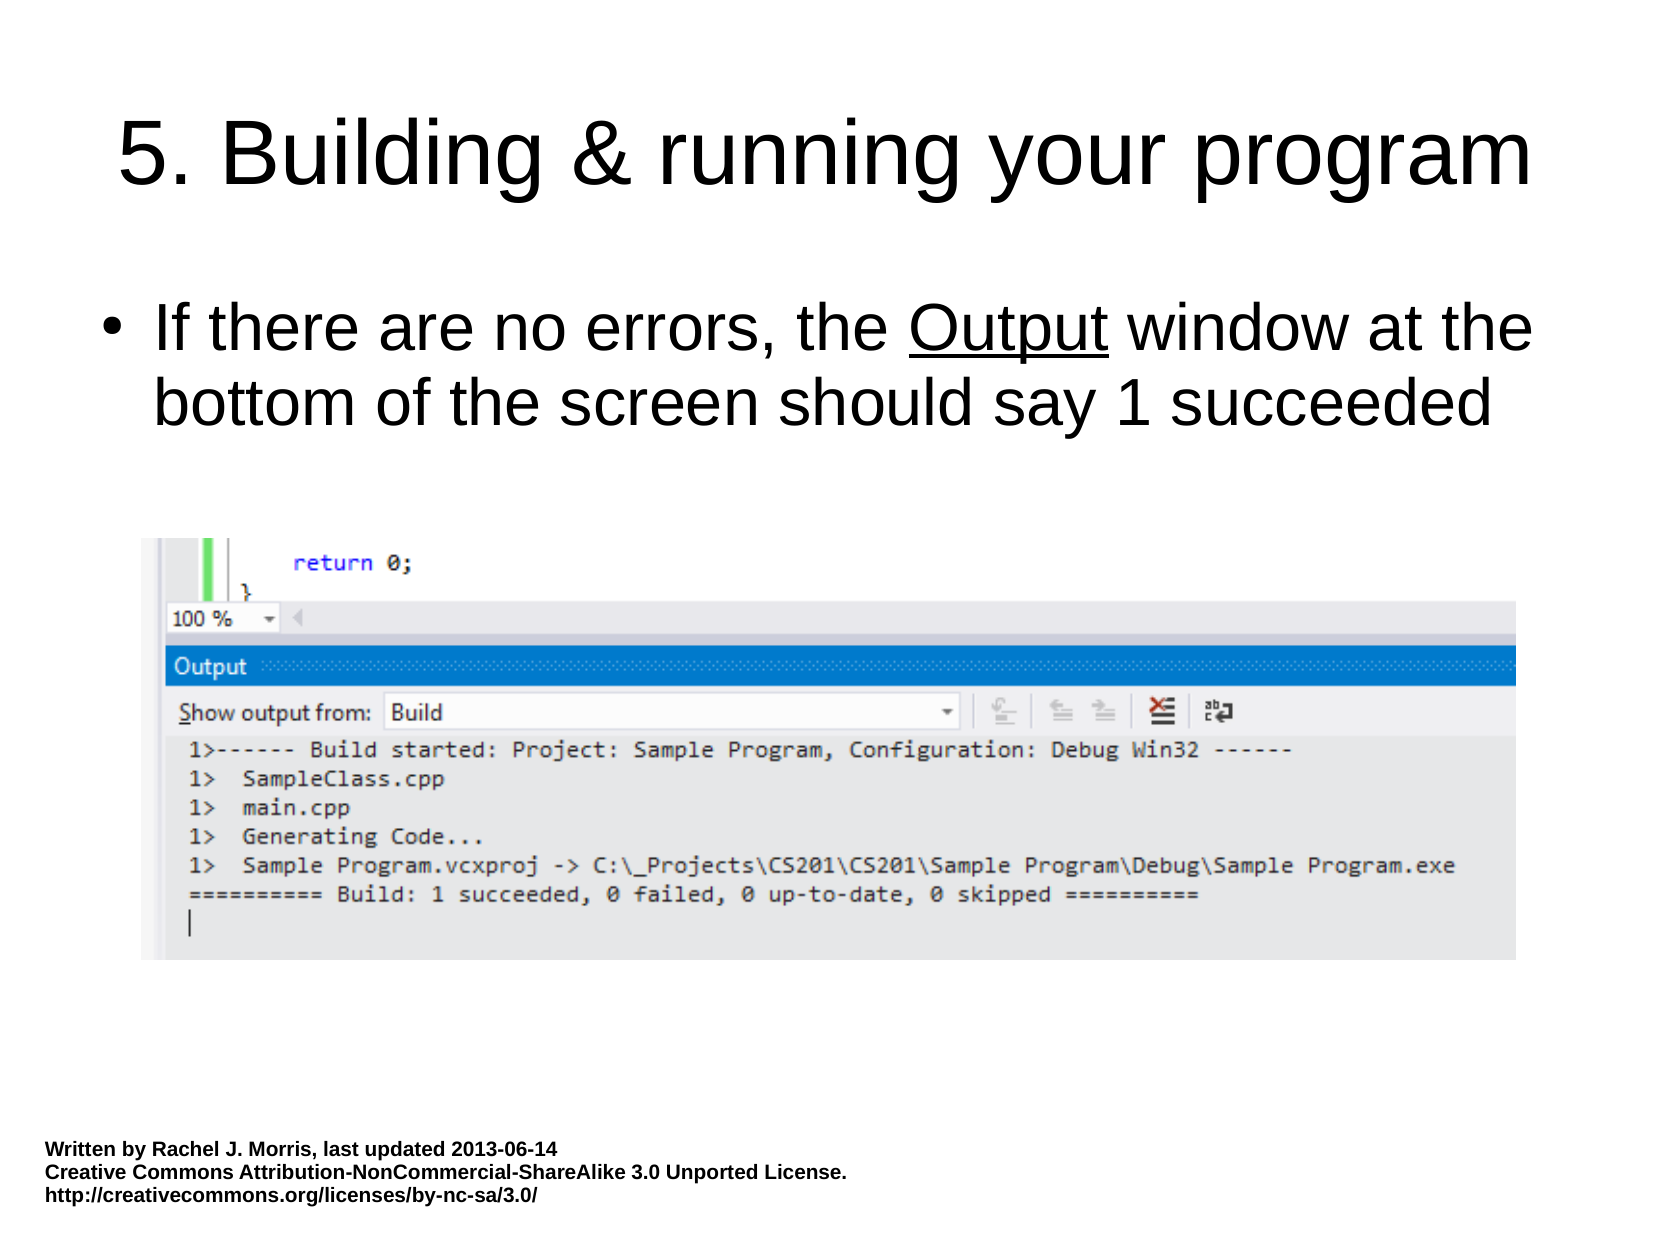

# 5. Building & running your program
If there are no errors, the Output window at the bottom of the screen should say 1 succeeded